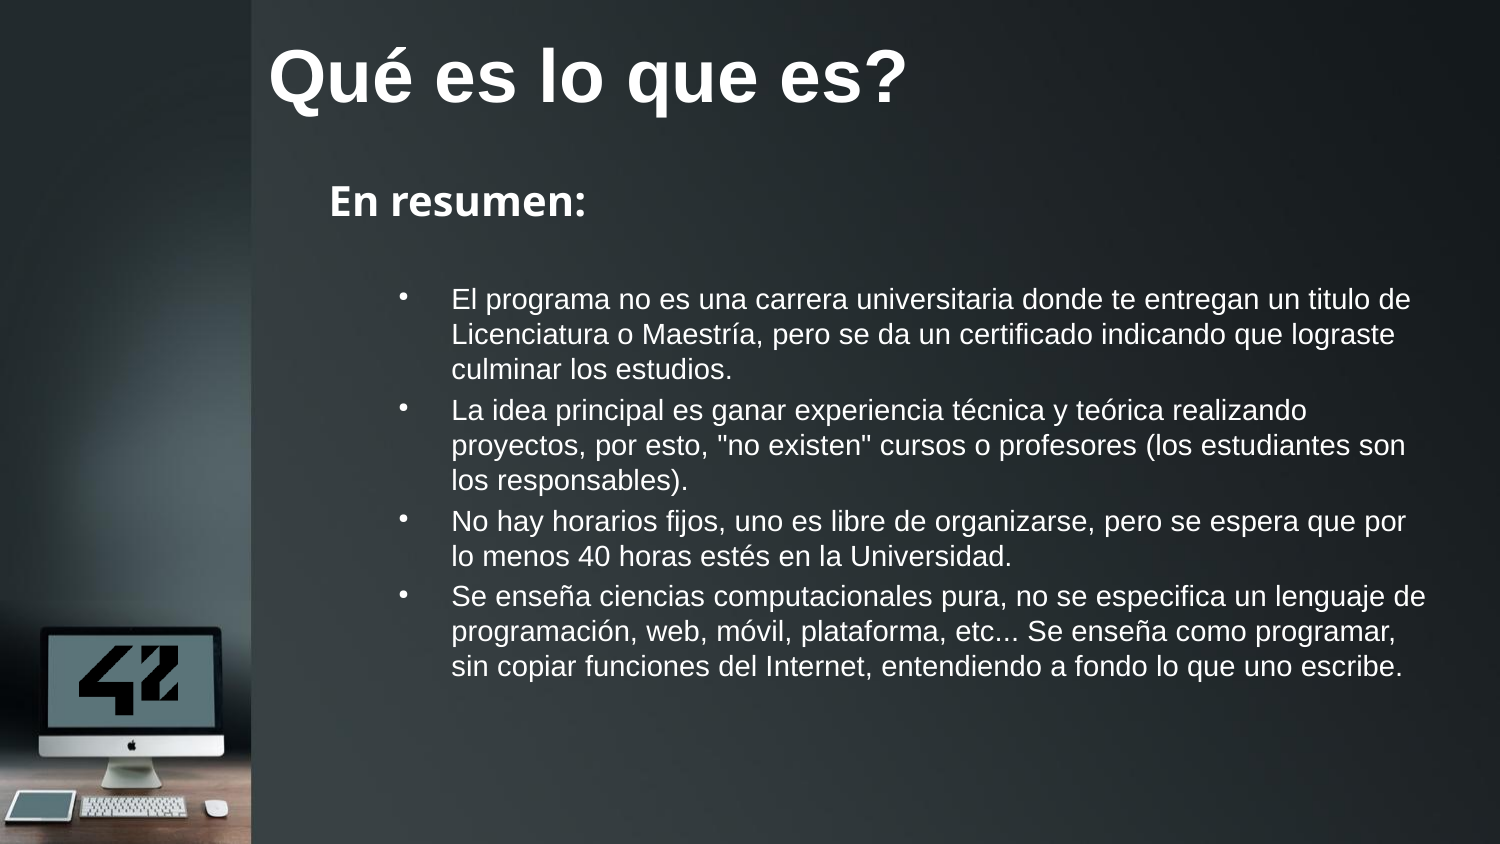

# Qué es lo que es?
En resumen:
El programa no es una carrera universitaria donde te entregan un titulo de
Licenciatura o Maestría, pero se da un certificado indicando que lograste
culminar los estudios.
La idea principal es ganar experiencia técnica y teórica realizando
proyectos, por esto, "no existen" cursos o profesores (los estudiantes son
los responsables).
No hay horarios fijos, uno es libre de organizarse, pero se espera que por
lo menos 40 horas estés en la Universidad.
Se enseña ciencias computacionales pura, no se especifica un lenguaje de programación, web, móvil, plataforma, etc... Se enseña como programar,
sin copiar funciones del Internet, entendiendo a fondo lo que uno escribe.